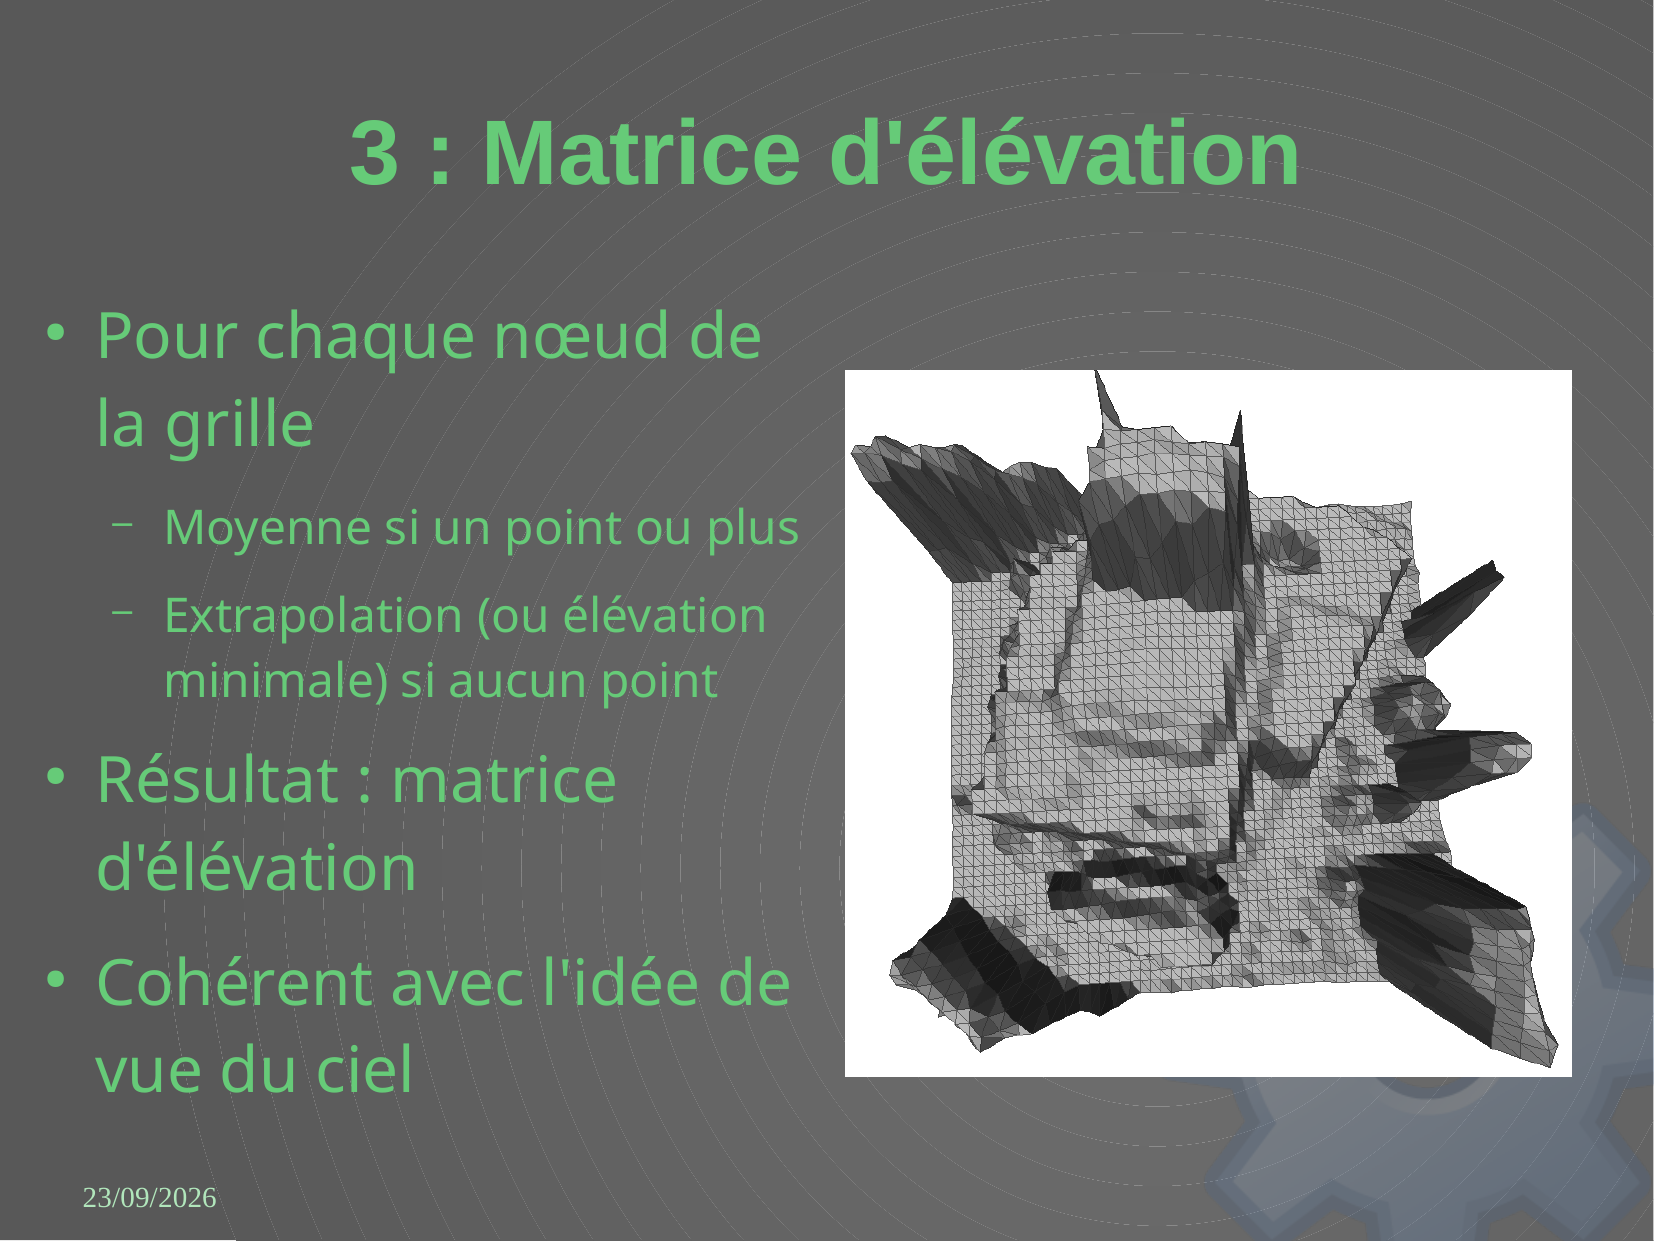

# 3 : Matrice d'élévation
Pour chaque nœud de la grille
Moyenne si un point ou plus
Extrapolation (ou élévation minimale) si aucun point
Résultat : matrice d'élévation
Cohérent avec l'idée de vue du ciel